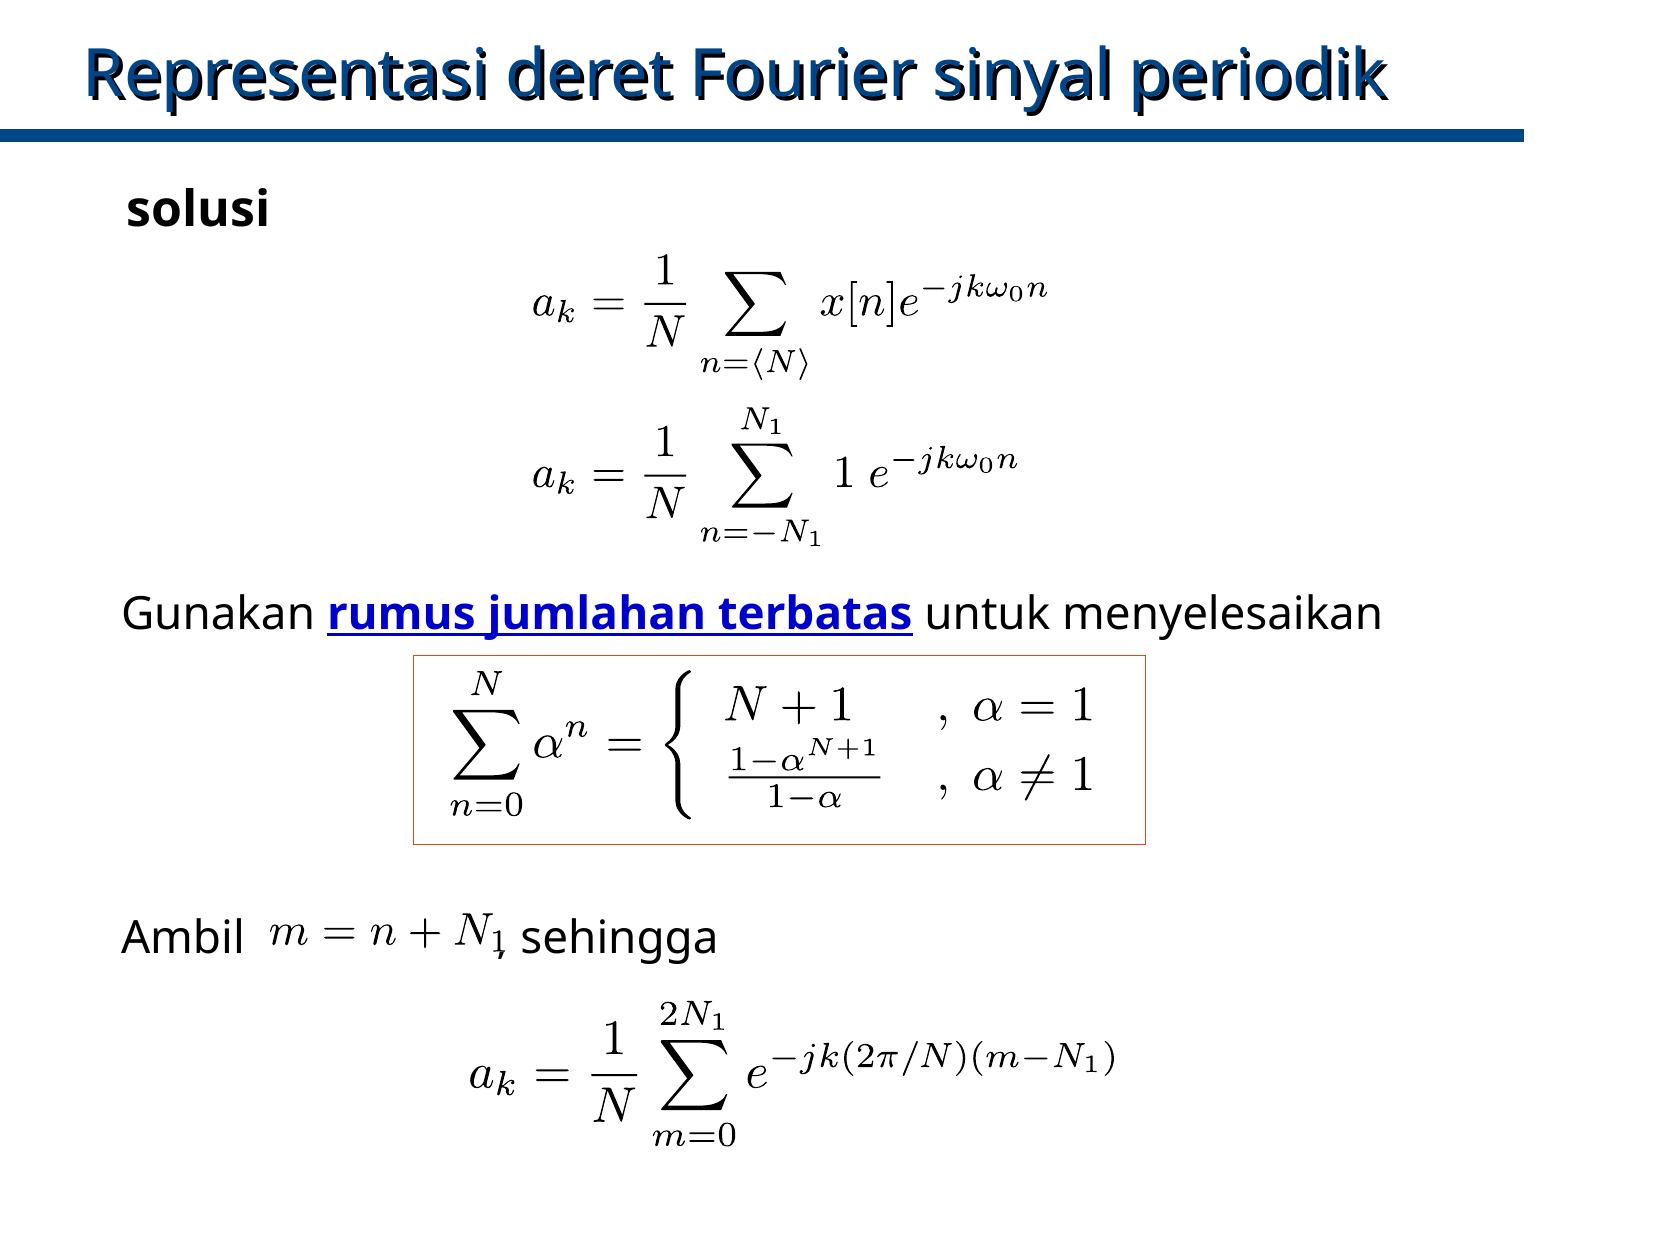

Representasi deret Fourier sinyal periodik
solusi
Gunakan rumus jumlahan terbatas untuk menyelesaikan
Ambil , sehingga